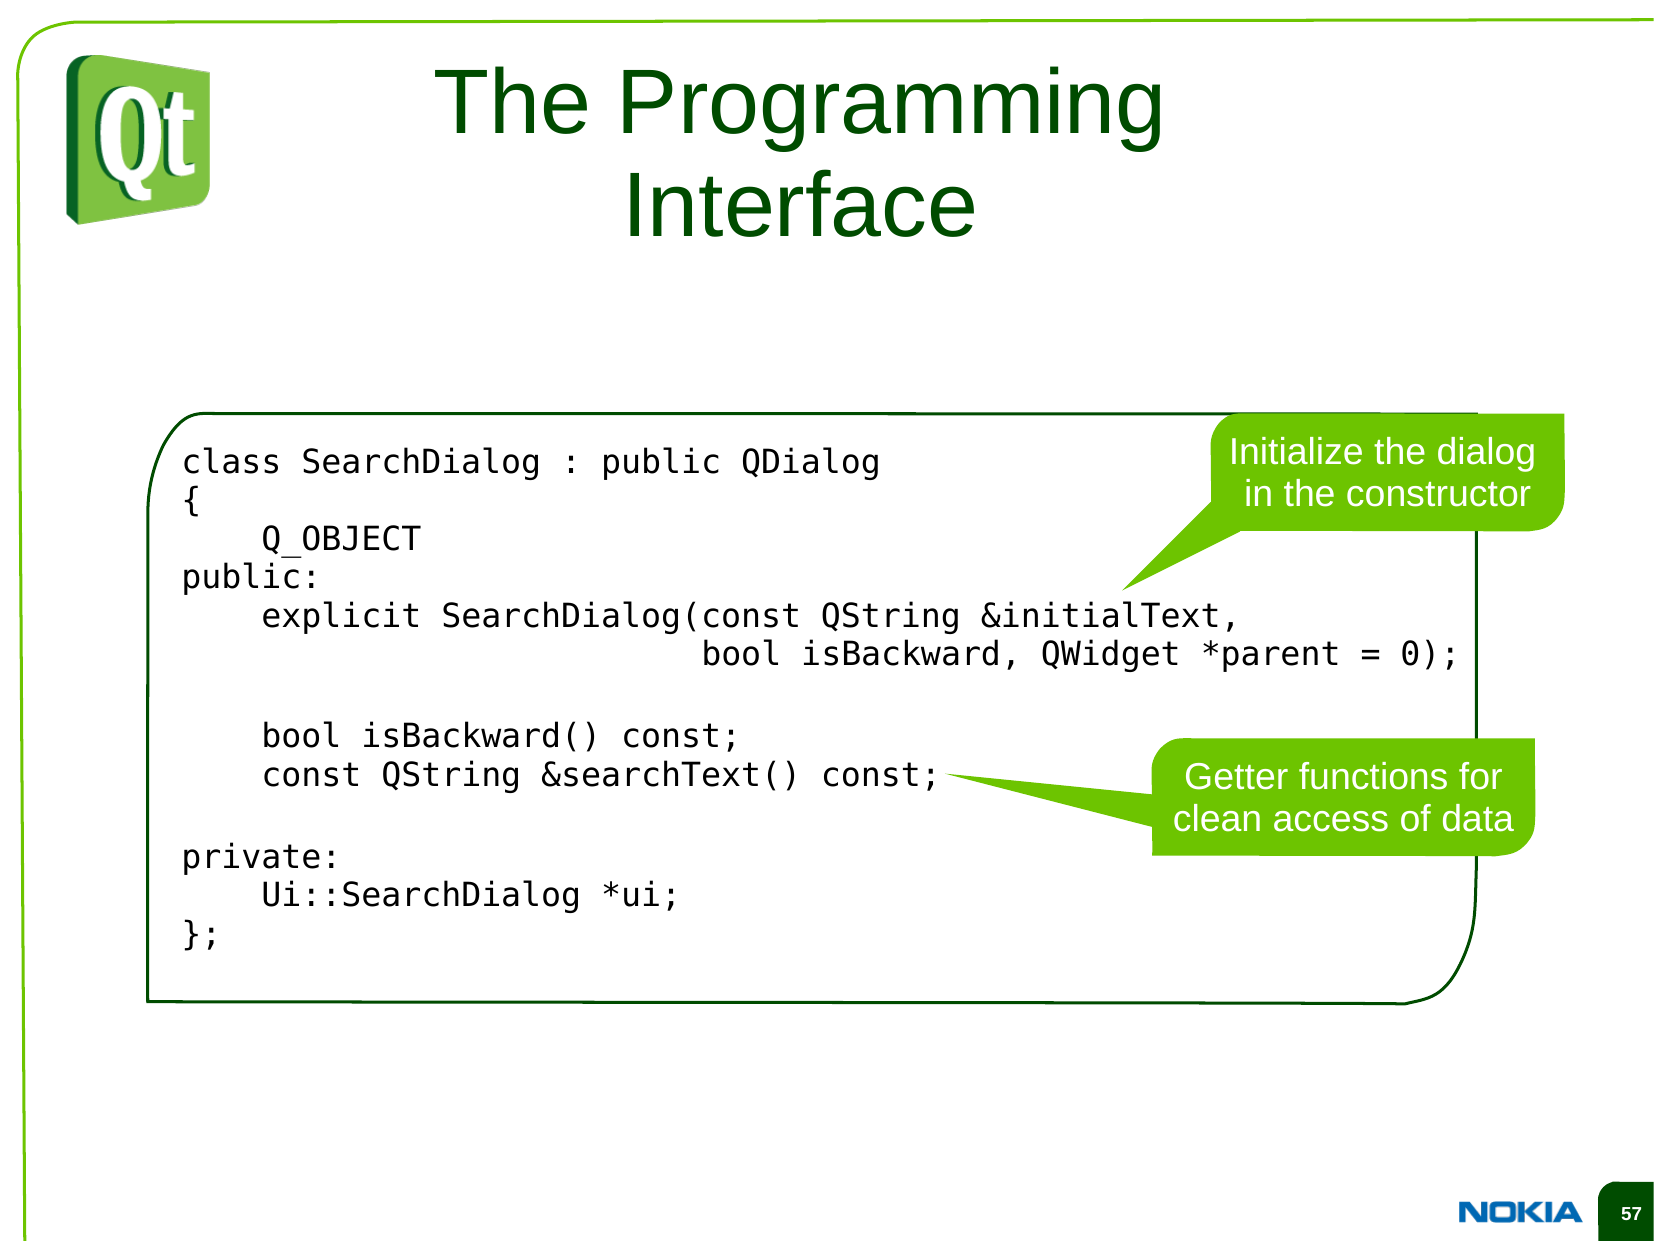

# The Programming Interface
Initialize the dialog
in the constructor
class SearchDialog : public QDialog
{
 Q_OBJECT
public:
 explicit SearchDialog(const QString &initialText,
 bool isBackward, QWidget *parent = 0);
 bool isBackward() const;
 const QString &searchText() const;
private:
 Ui::SearchDialog *ui;
};
Getter functions for
clean access of data